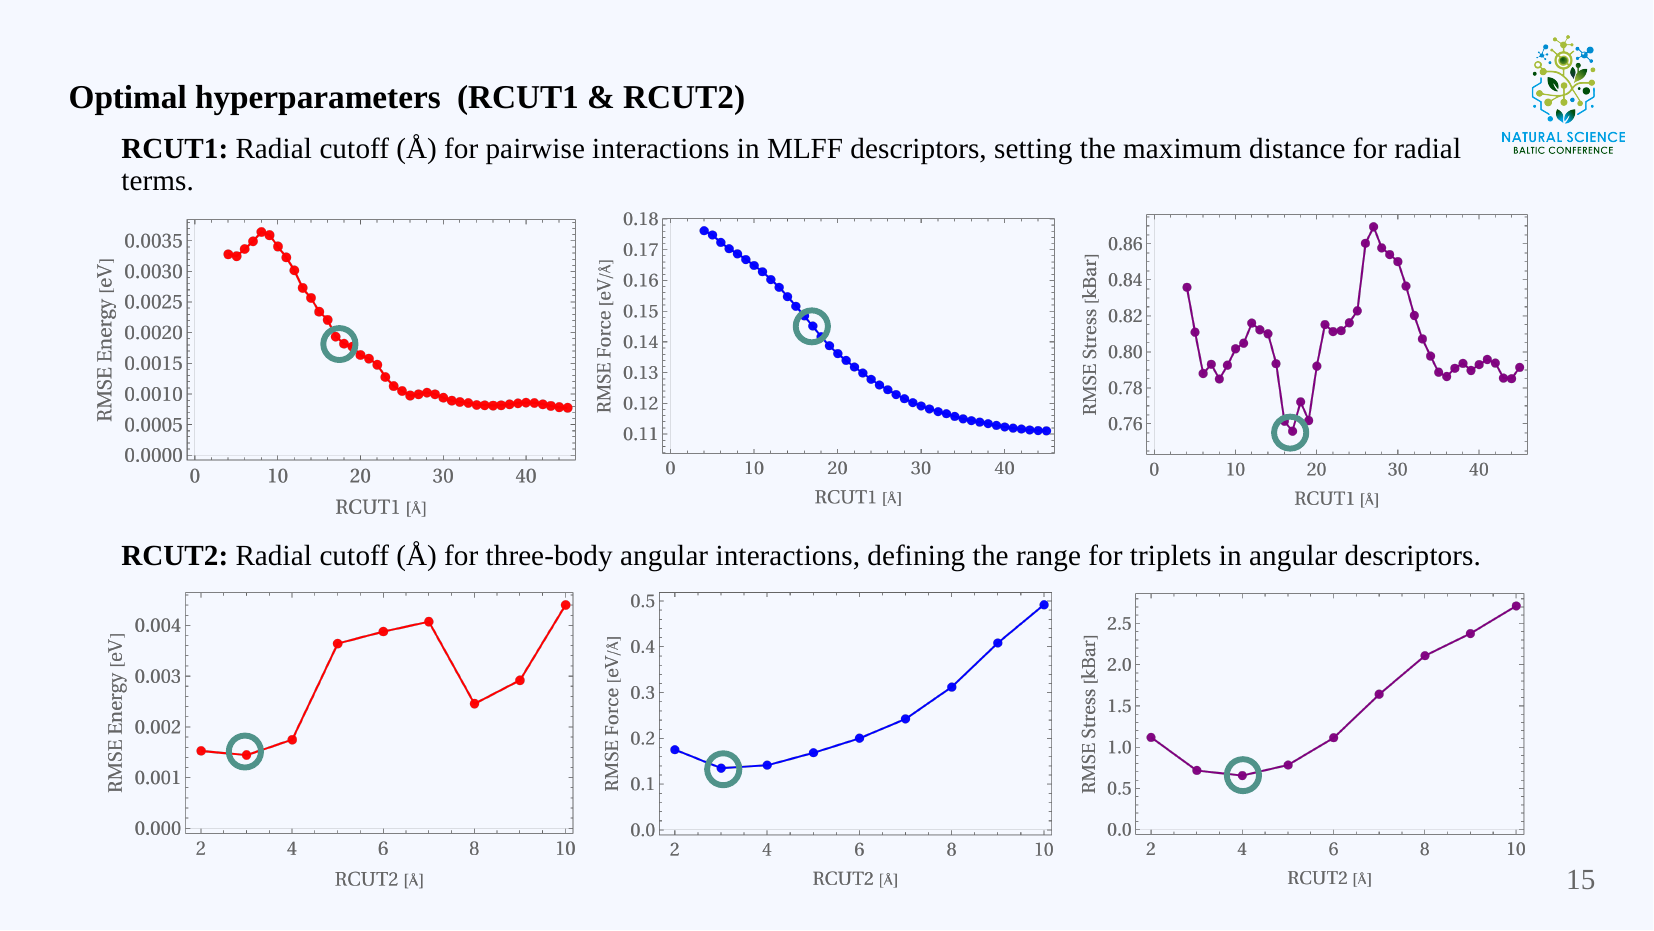

Optimal hyperparameters (RCUT1 & RCUT2)
RCUT1: Radial cutoff (Å) for pairwise interactions in MLFF descriptors, setting the maximum distance for radial terms.
RCUT2: Radial cutoff (Å) for three-body angular interactions, defining the range for triplets in angular descriptors.